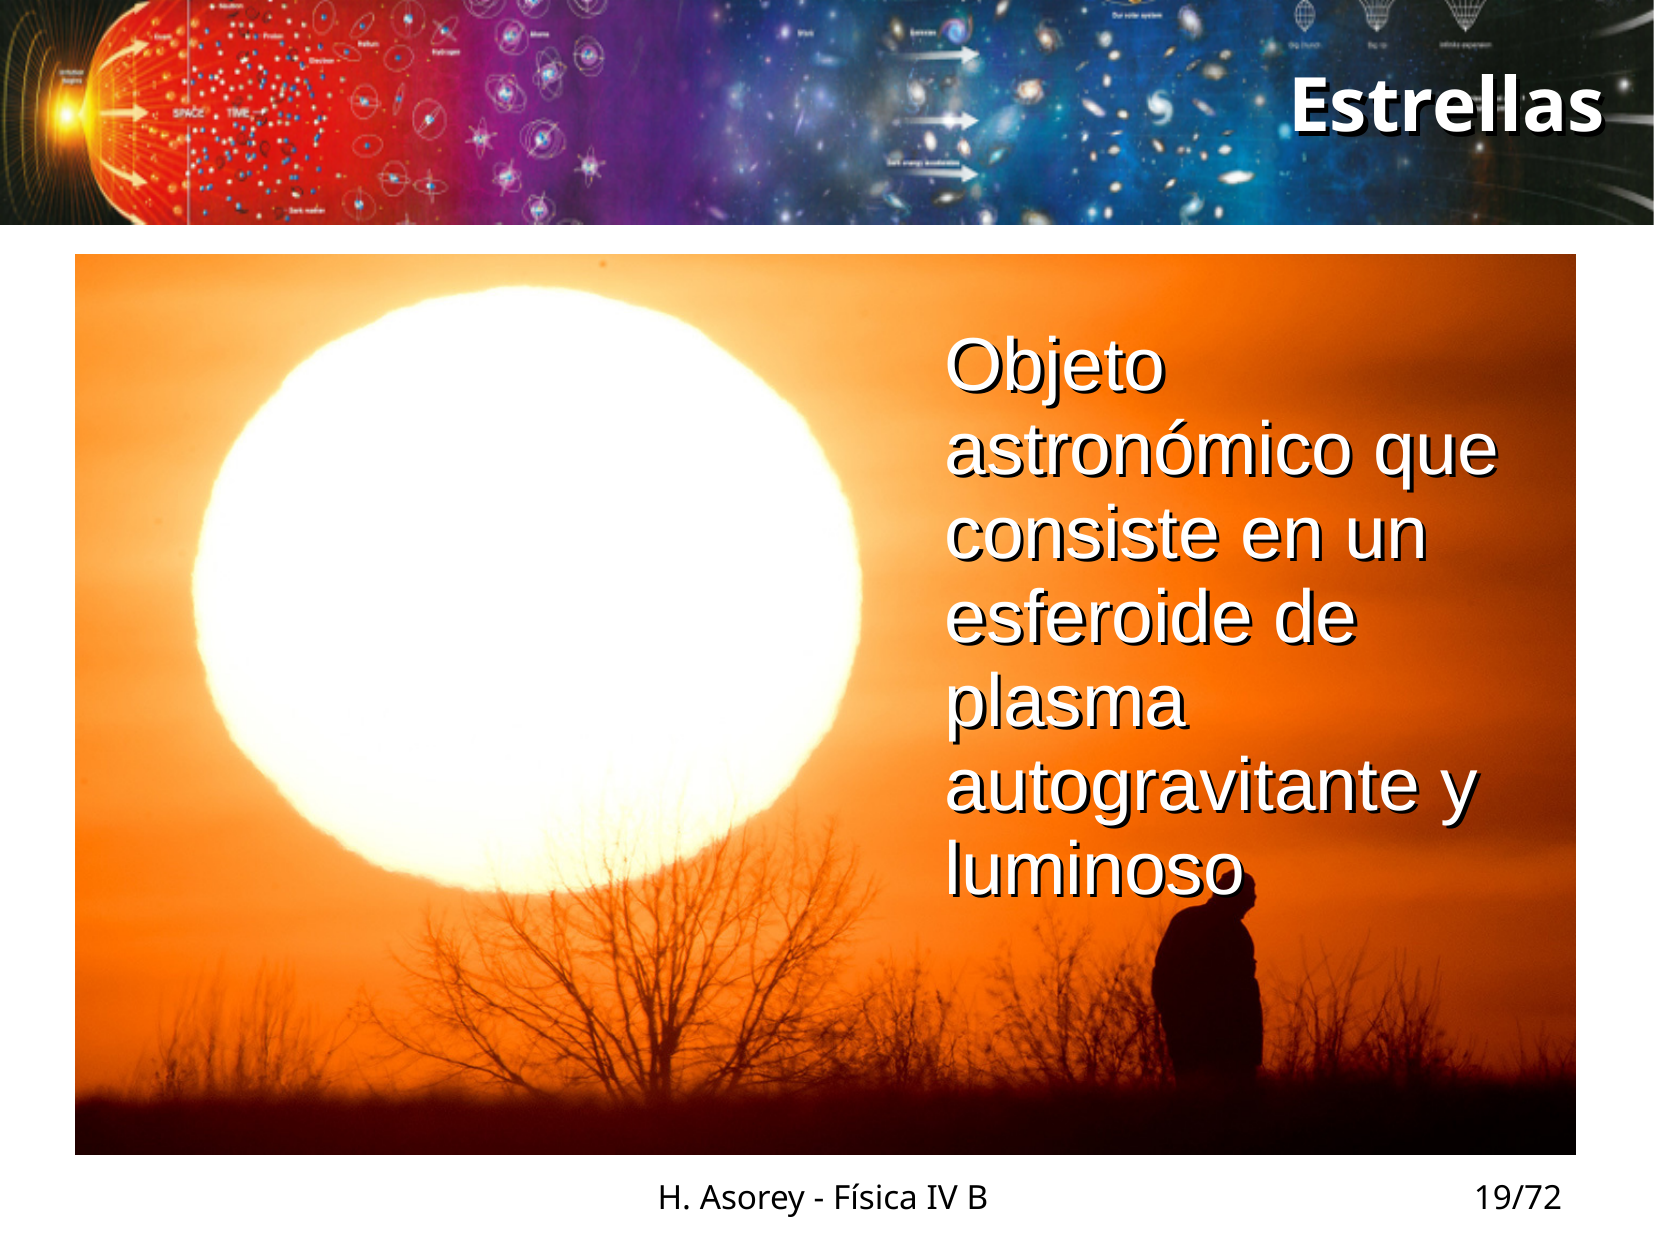

# Estrellas
Objeto astronómico que consiste en un esferoide de plasma autogravitante y luminoso
H. Asorey - Física IV B
19